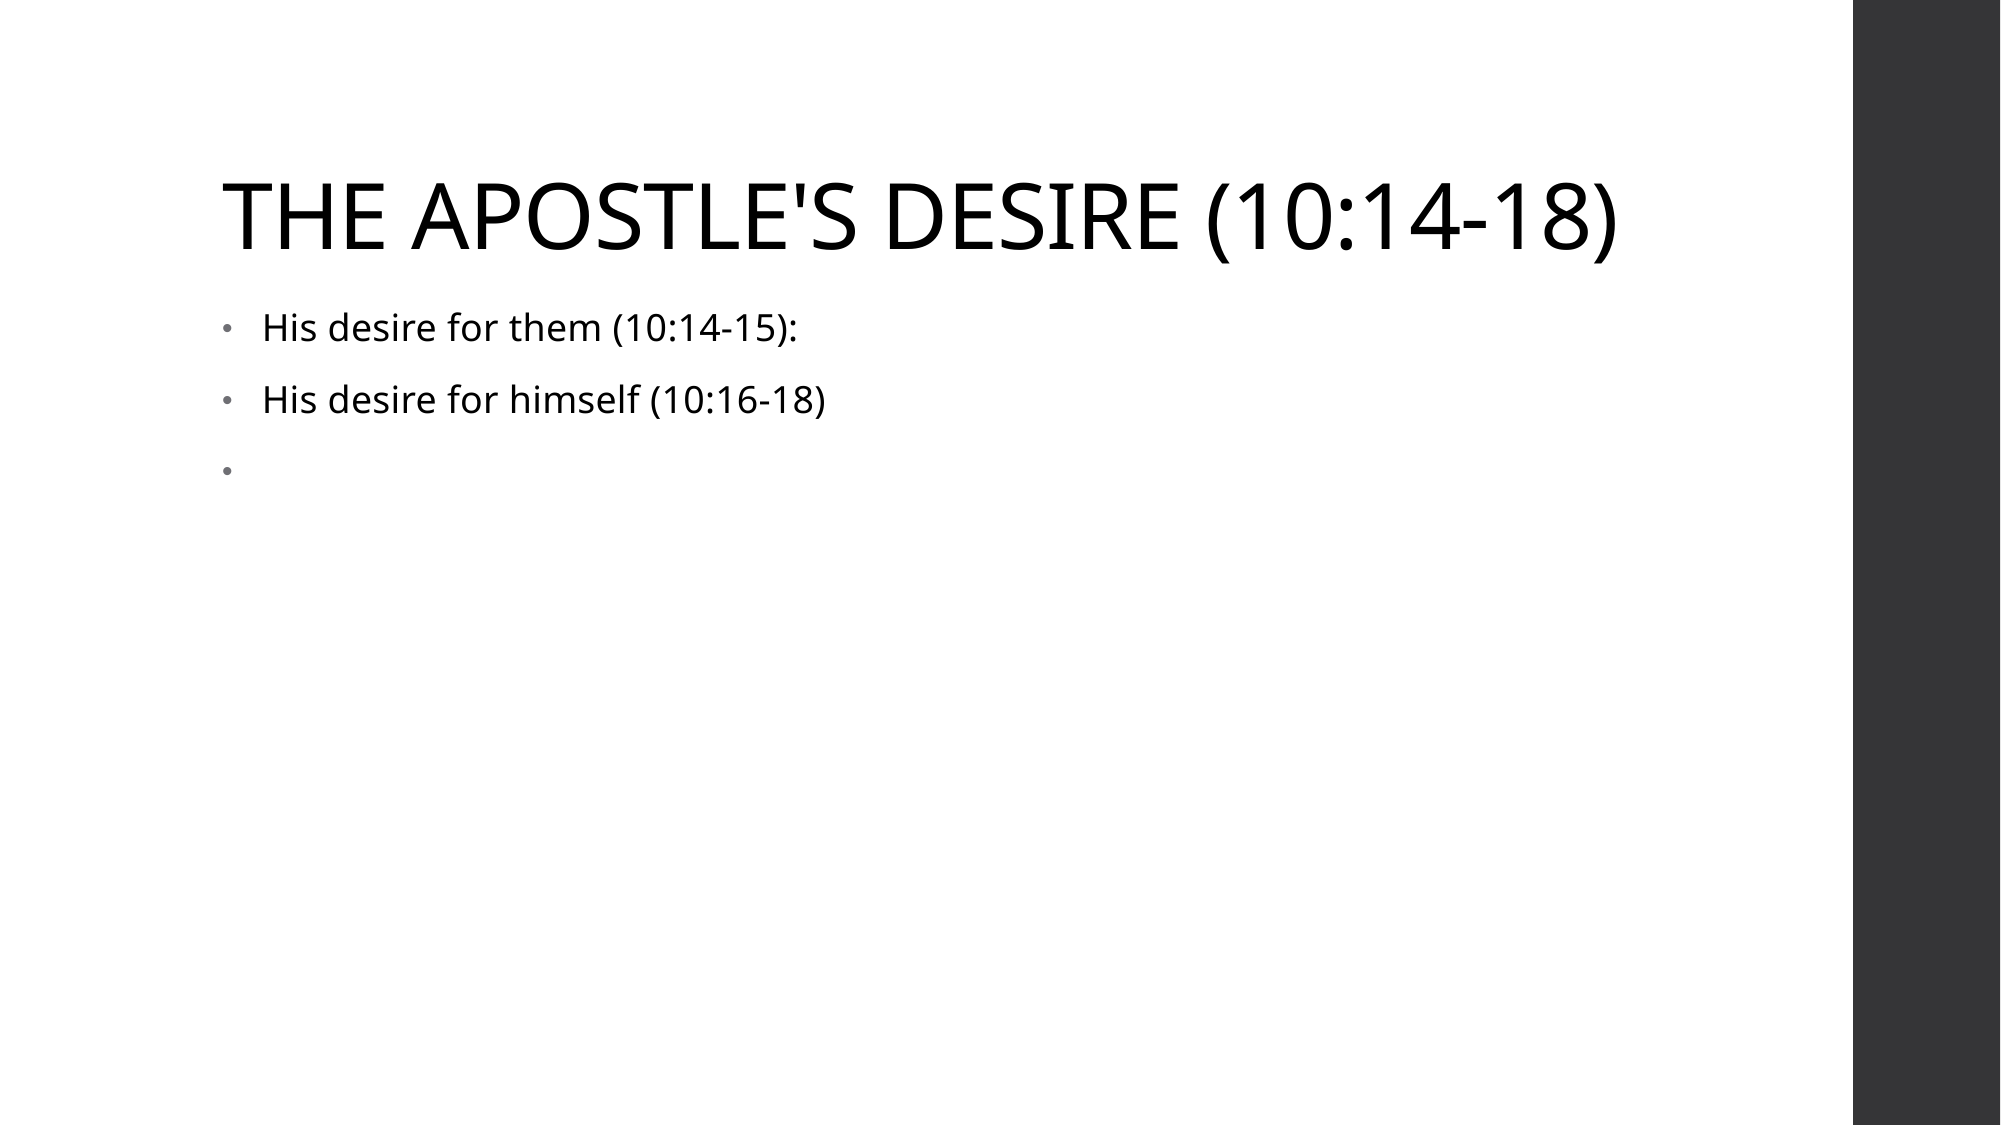

# THE APOSTLE'S DESIRE (10:14-18)
 His desire for them (10:14-15):
 His desire for himself (10:16-18)